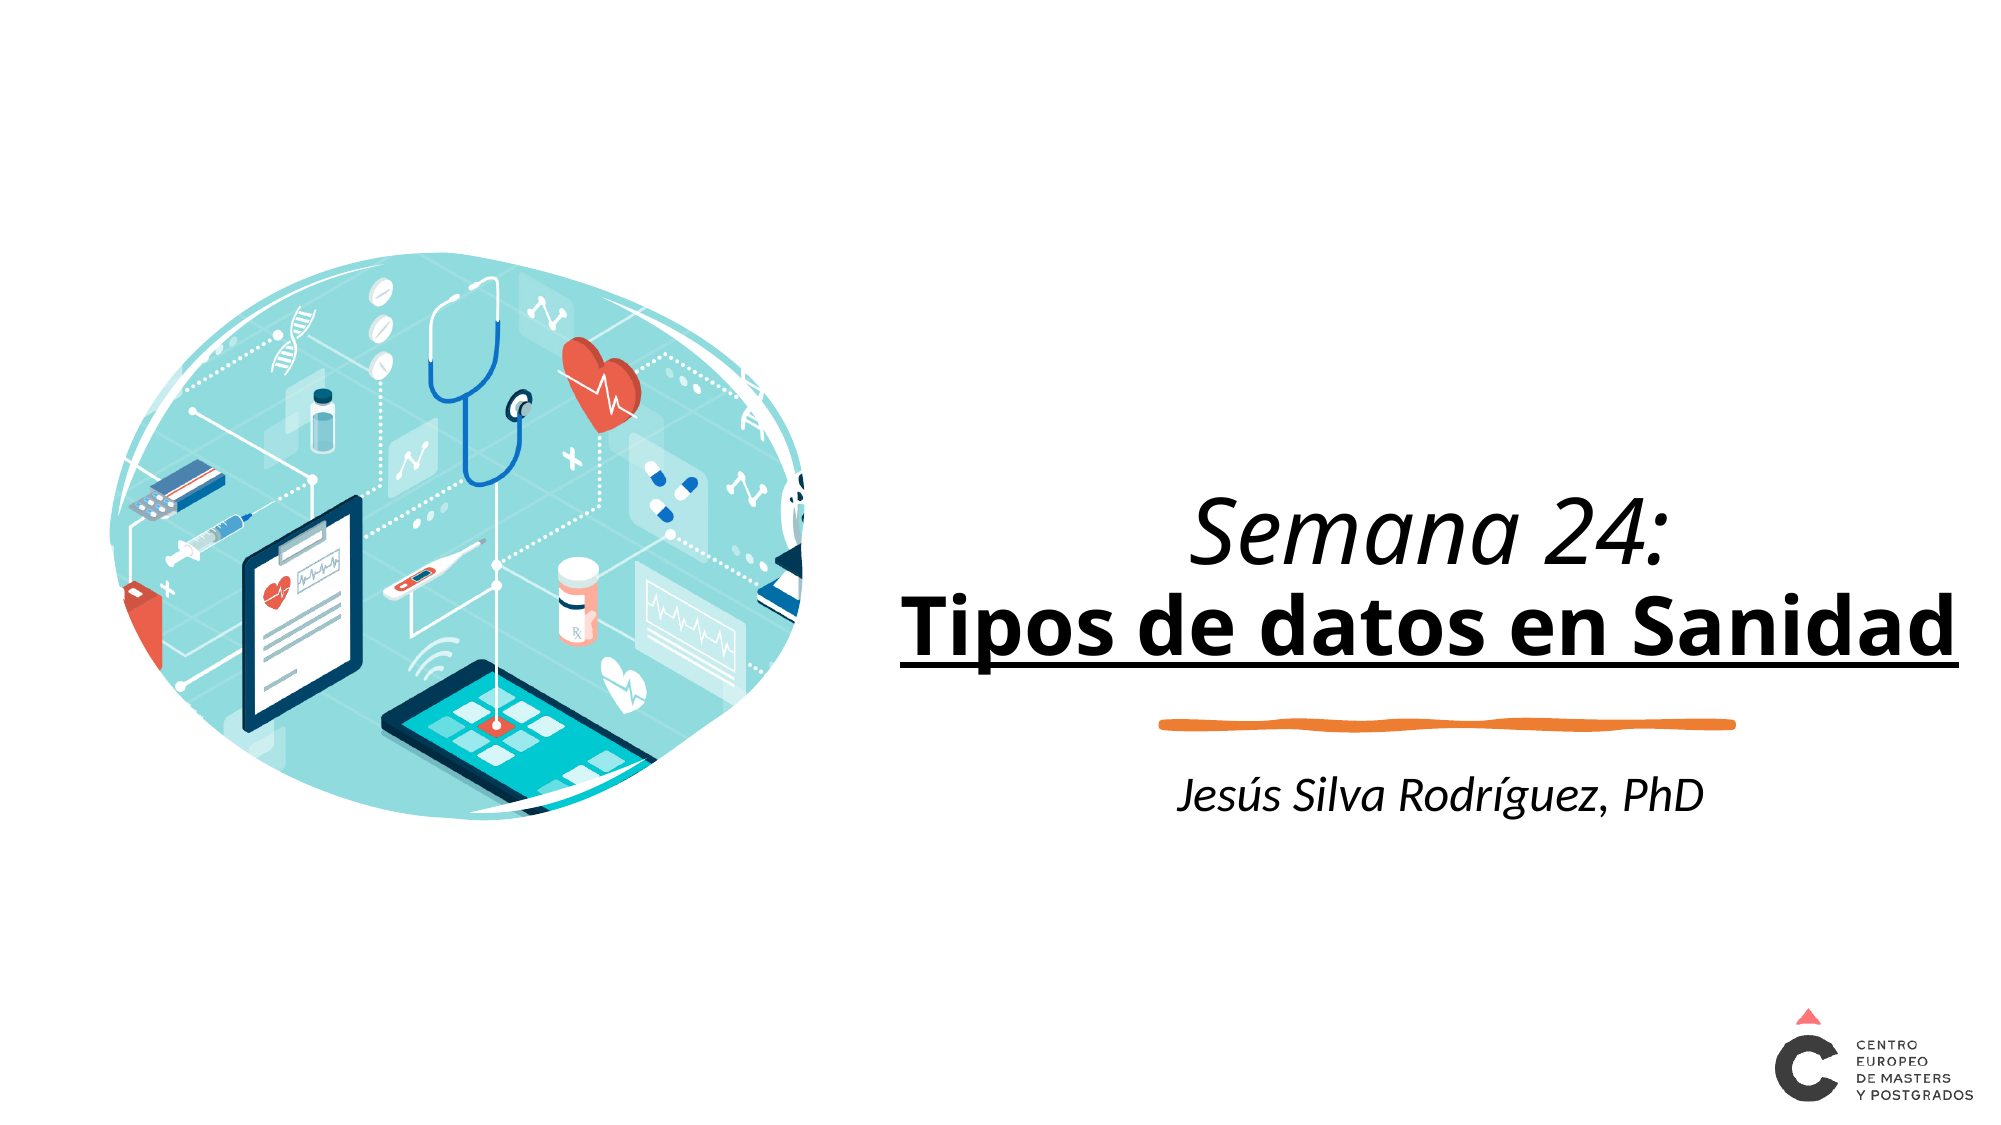

# Semana 24: Tipos de datos en Sanidad
Jesús Silva Rodríguez, PhD